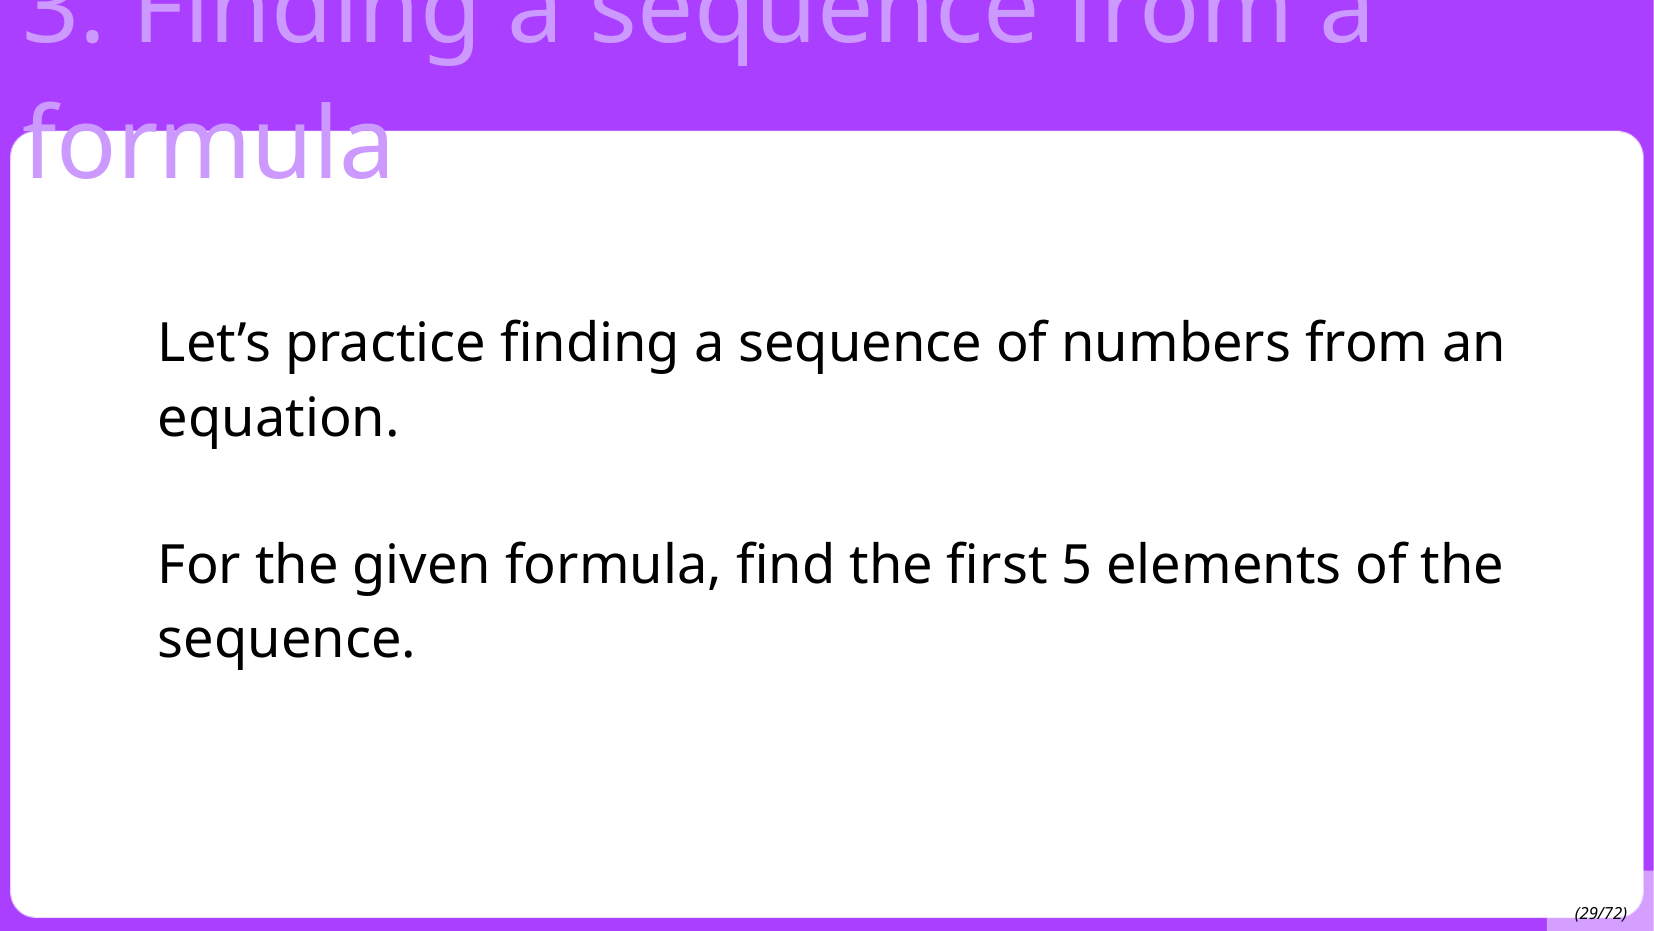

# 3. Finding a sequence from a formula
Let’s practice finding a sequence of numbers from an equation.
For the given formula, find the first 5 elements of the sequence.